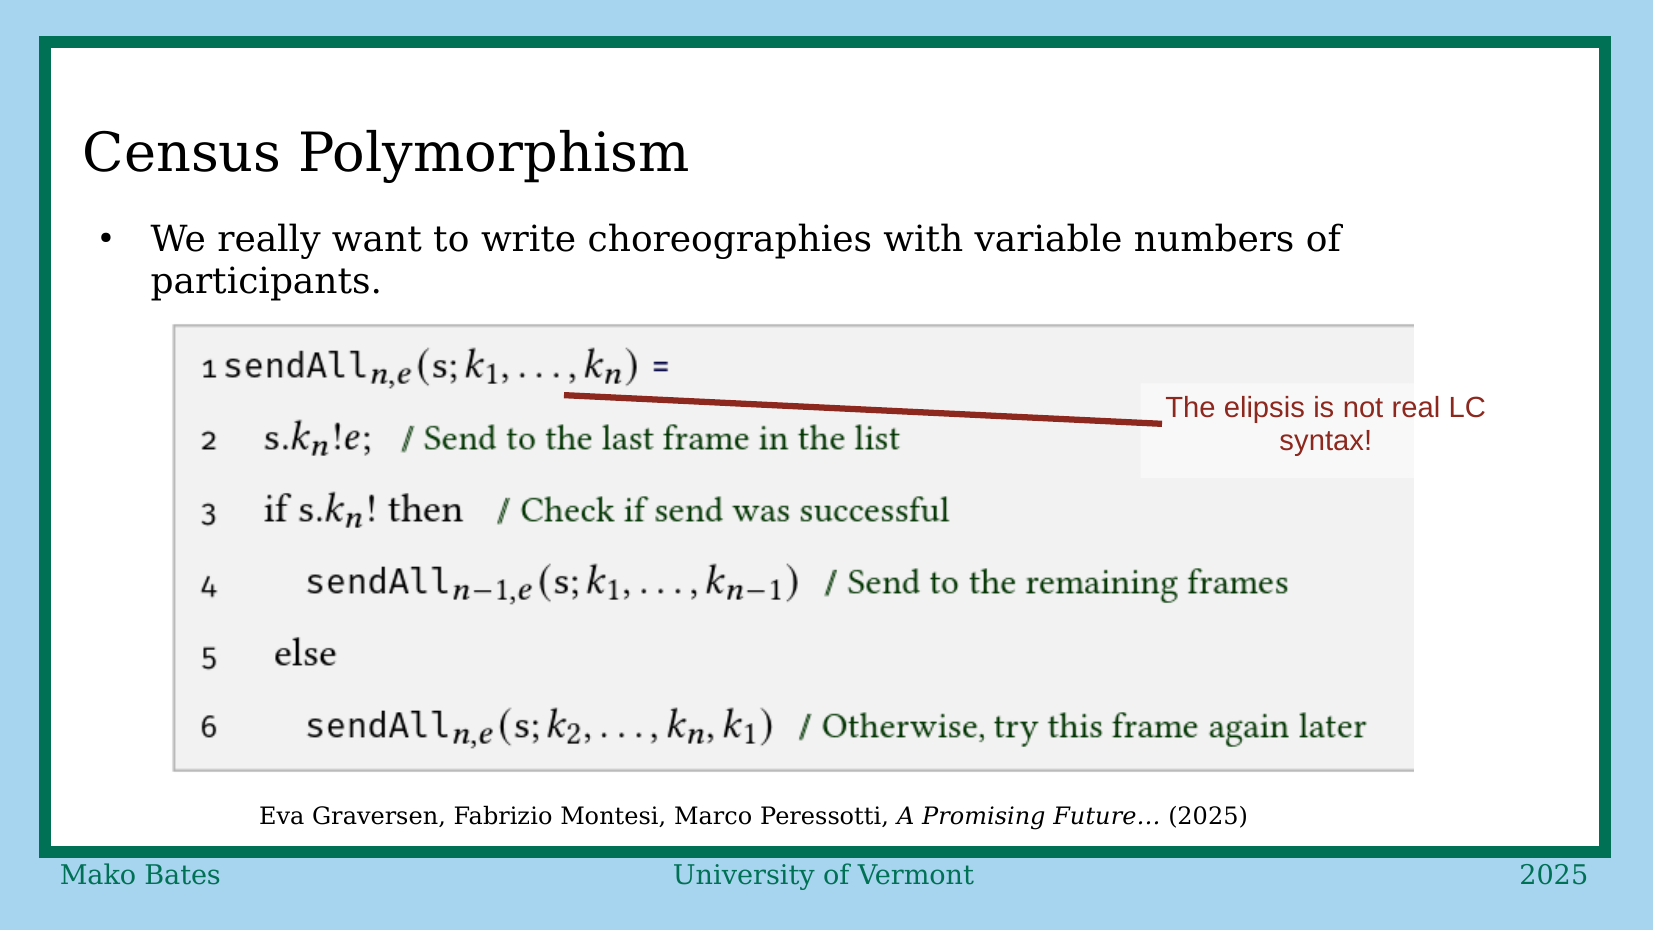

# Census Polymorphism
We really want to write choreographies with variable numbers of participants.
 Eva Graversen, Fabrizio Montesi, Marco Peressotti, A Promising Future… (2025)
The elipsis is not real LC syntax!